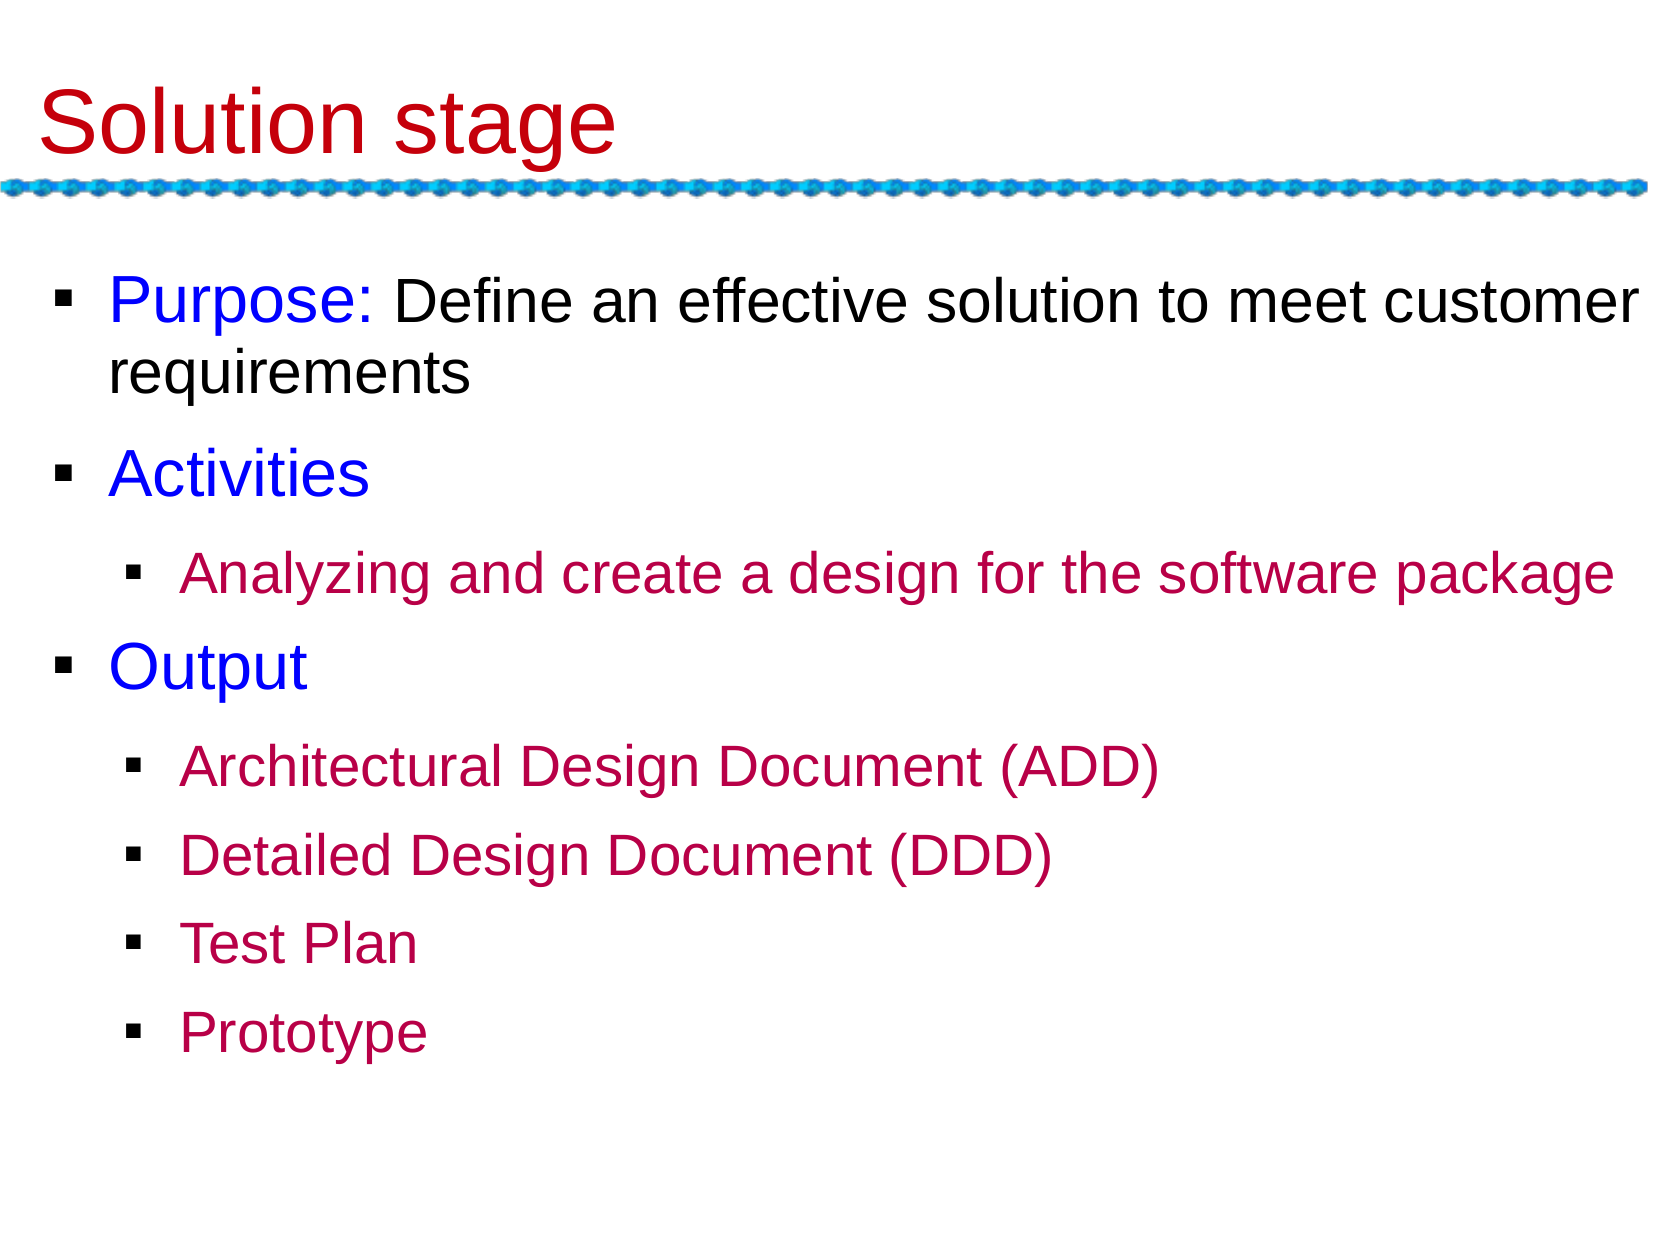

# Solution stage
Purpose: Define an effective solution to meet customer requirements
Activities
Analyzing and create a design for the software package
Output
Architectural Design Document (ADD)
Detailed Design Document (DDD)
Test Plan
Prototype